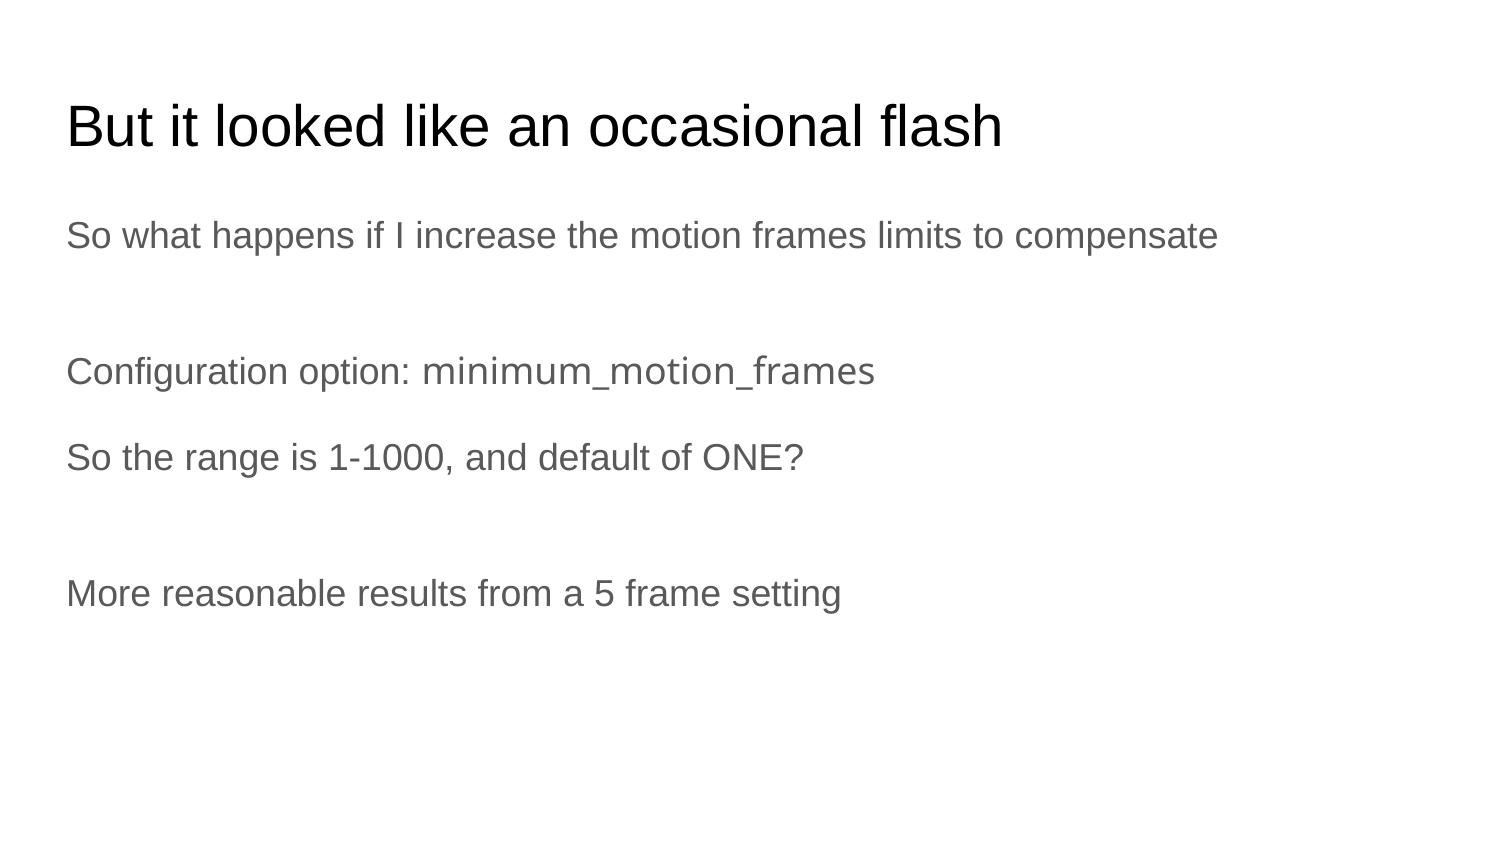

# But it looked like an occasional flash
So what happens if I increase the motion frames limits to compensate
Configuration option: minimum_motion_frames
So the range is 1-1000, and default of ONE?
More reasonable results from a 5 frame setting